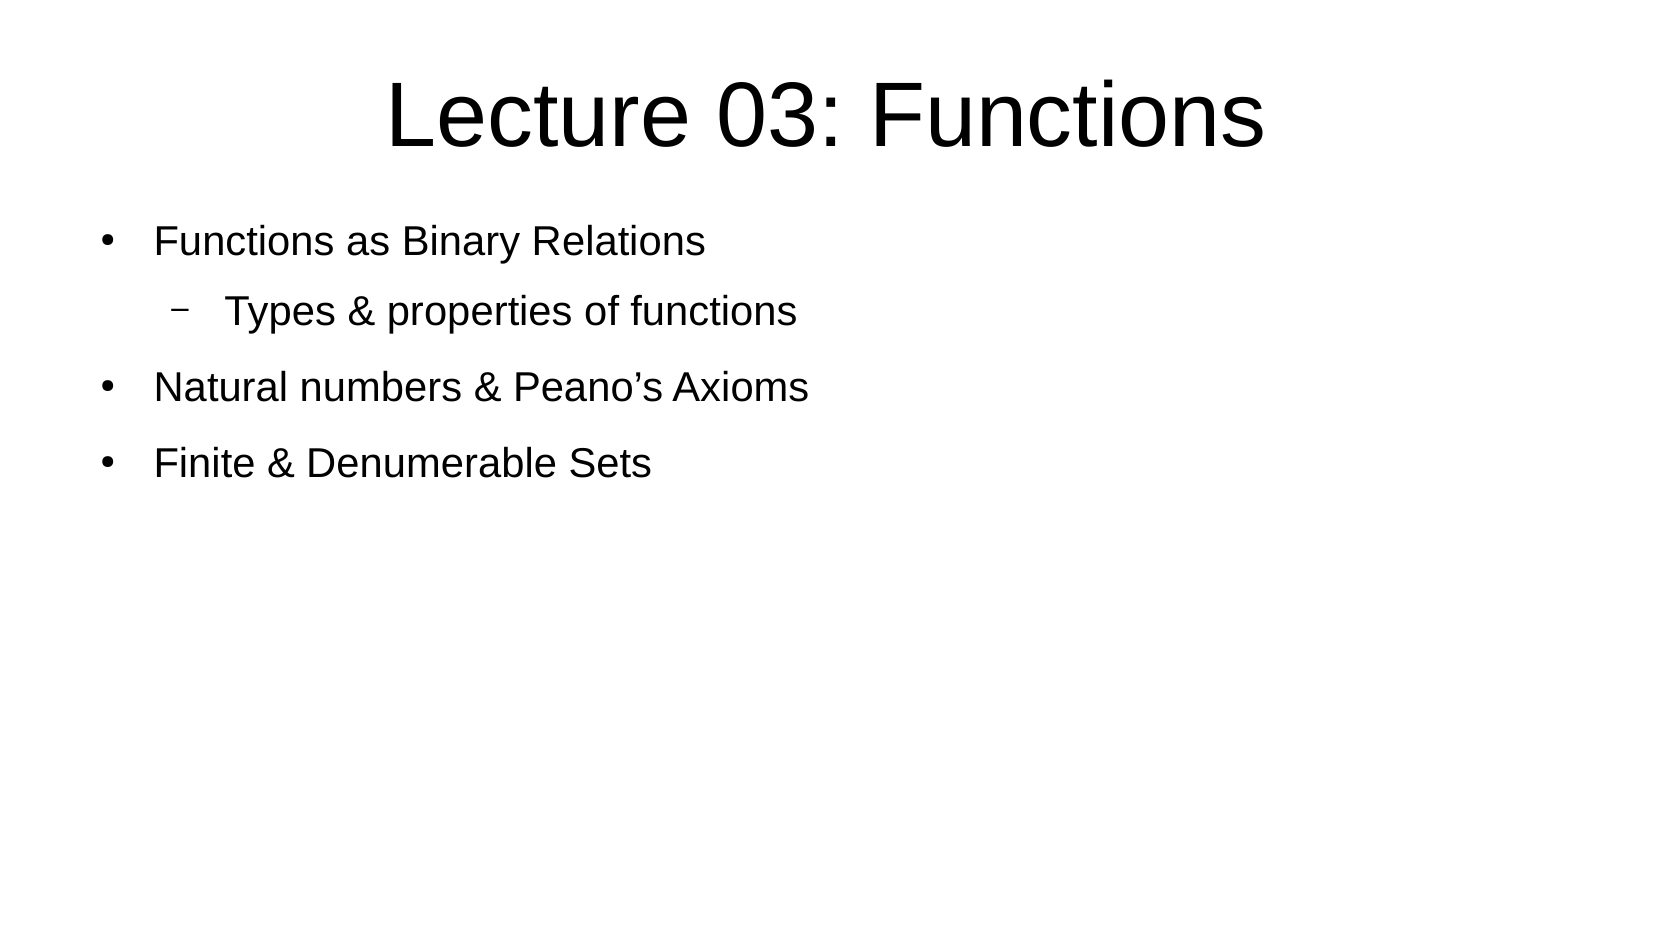

# Lecture 03: Functions
Functions as Binary Relations
Types & properties of functions
Natural numbers & Peano’s Axioms
Finite & Denumerable Sets